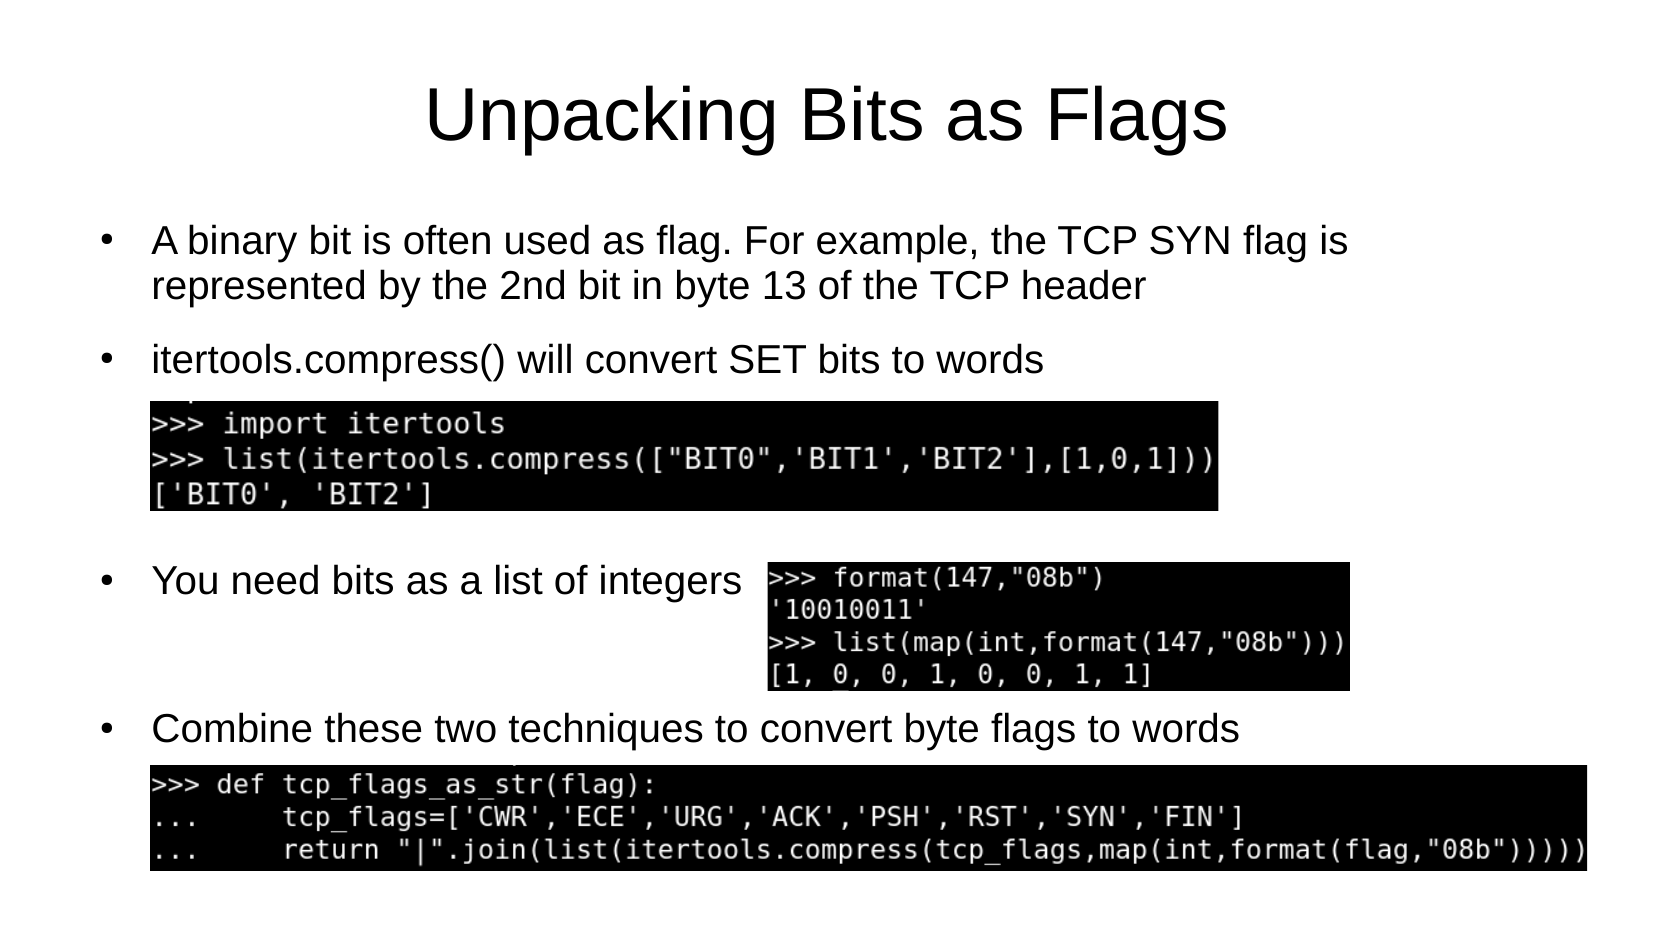

# Unpacking Bits as Flags
A binary bit is often used as flag. For example, the TCP SYN flag is represented by the 2nd bit in byte 13 of the TCP header
itertools.compress() will convert SET bits to words
You need bits as a list of integers
Combine these two techniques to convert byte flags to words